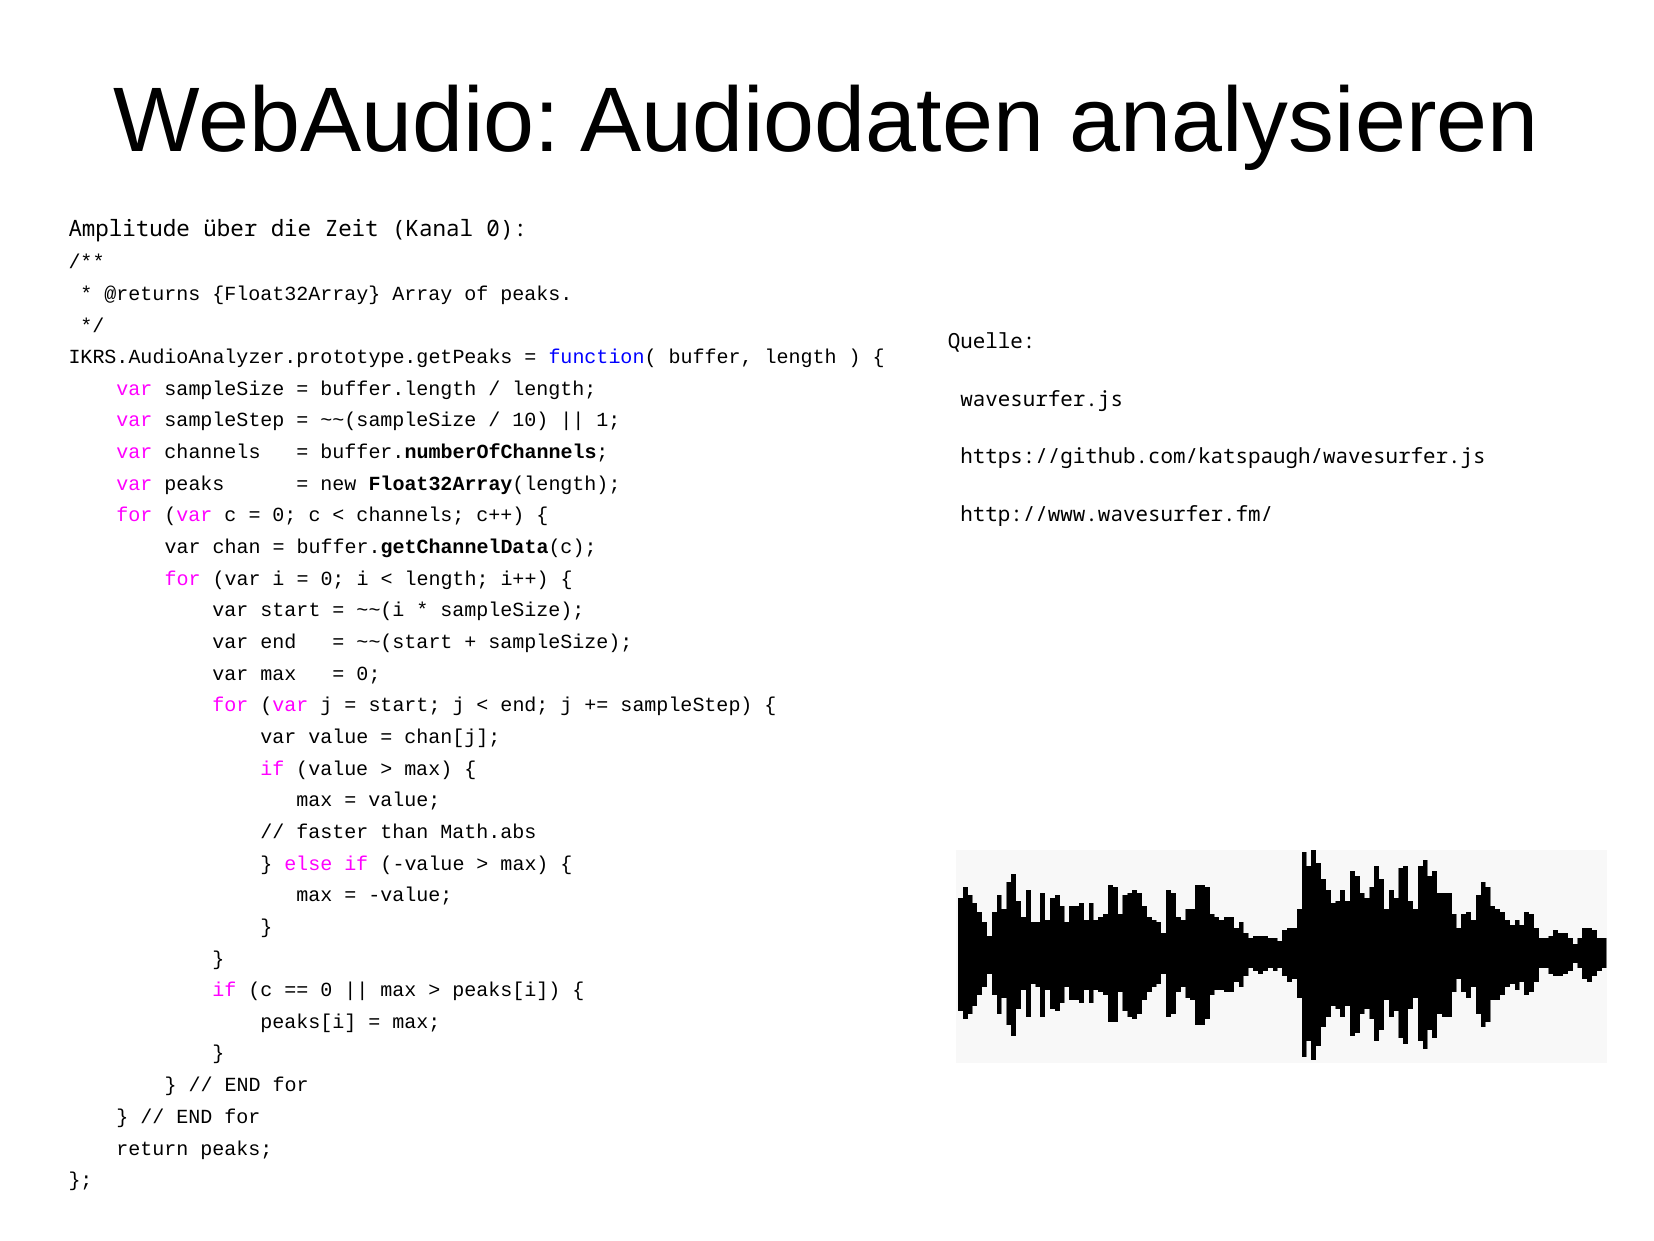

# WebAudio: Audiodaten analysieren
Amplitude über die Zeit (Kanal 0):
/**
 * @returns {Float32Array} Array of peaks.
 */
IKRS.AudioAnalyzer.prototype.getPeaks = function( buffer, length ) {
 var sampleSize = buffer.length / length;
 var sampleStep = ~~(sampleSize / 10) || 1;
 var channels = buffer.numberOfChannels;
 var peaks = new Float32Array(length);
 for (var c = 0; c < channels; c++) {
 var chan = buffer.getChannelData(c);
 for (var i = 0; i < length; i++) {
 var start = ~~(i * sampleSize);
 var end = ~~(start + sampleSize);
 var max = 0;
 for (var j = start; j < end; j += sampleStep) {
 var value = chan[j];
 if (value > max) {
 max = value;
 // faster than Math.abs
 } else if (-value > max) {
 max = -value;
 }
 }
 if (c == 0 || max > peaks[i]) {
 peaks[i] = max;
 }
 } // END for
 } // END for
 return peaks;
};
Quelle:
 wavesurfer.js
 https://github.com/katspaugh/wavesurfer.js
 http://www.wavesurfer.fm/